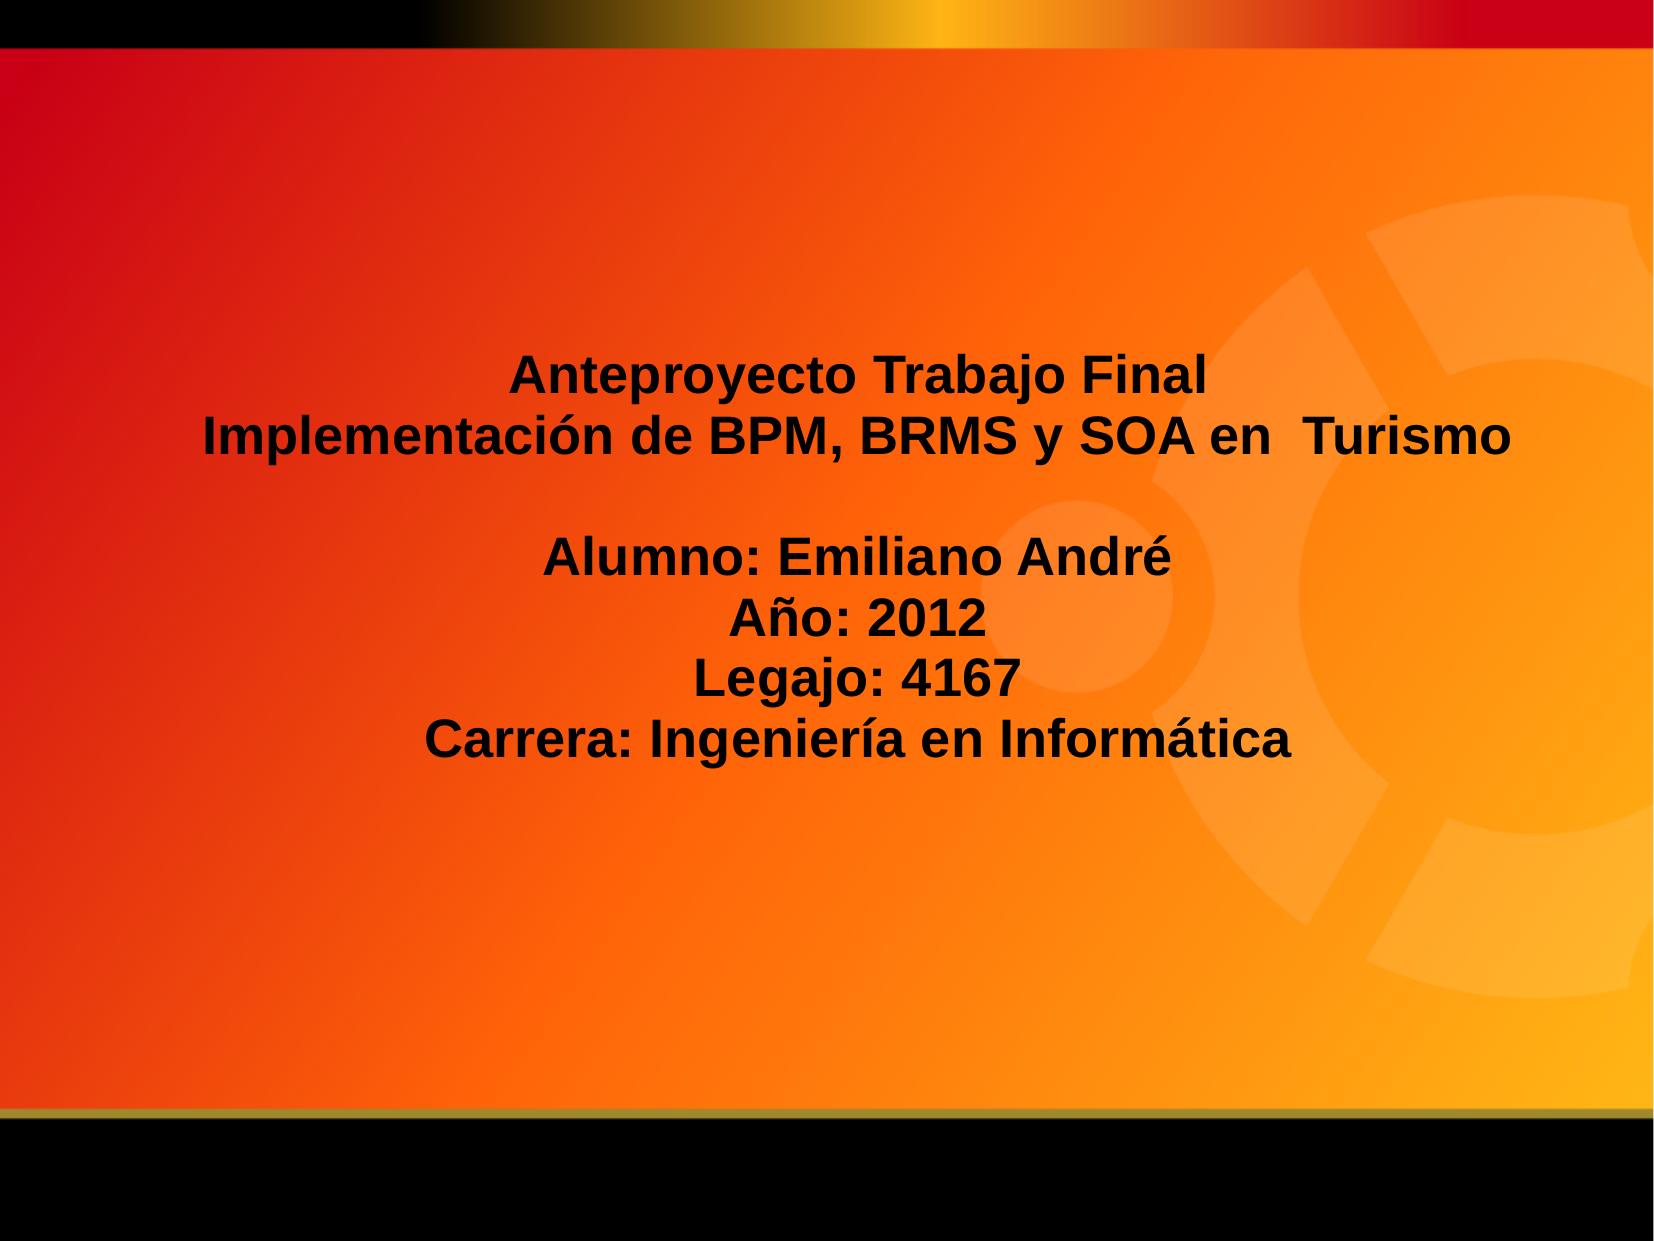

Anteproyecto Trabajo Final
Implementación de BPM, BRMS y SOA en Turismo
Alumno: Emiliano André
Año: 2012
Legajo: 4167
Carrera: Ingeniería en Informática